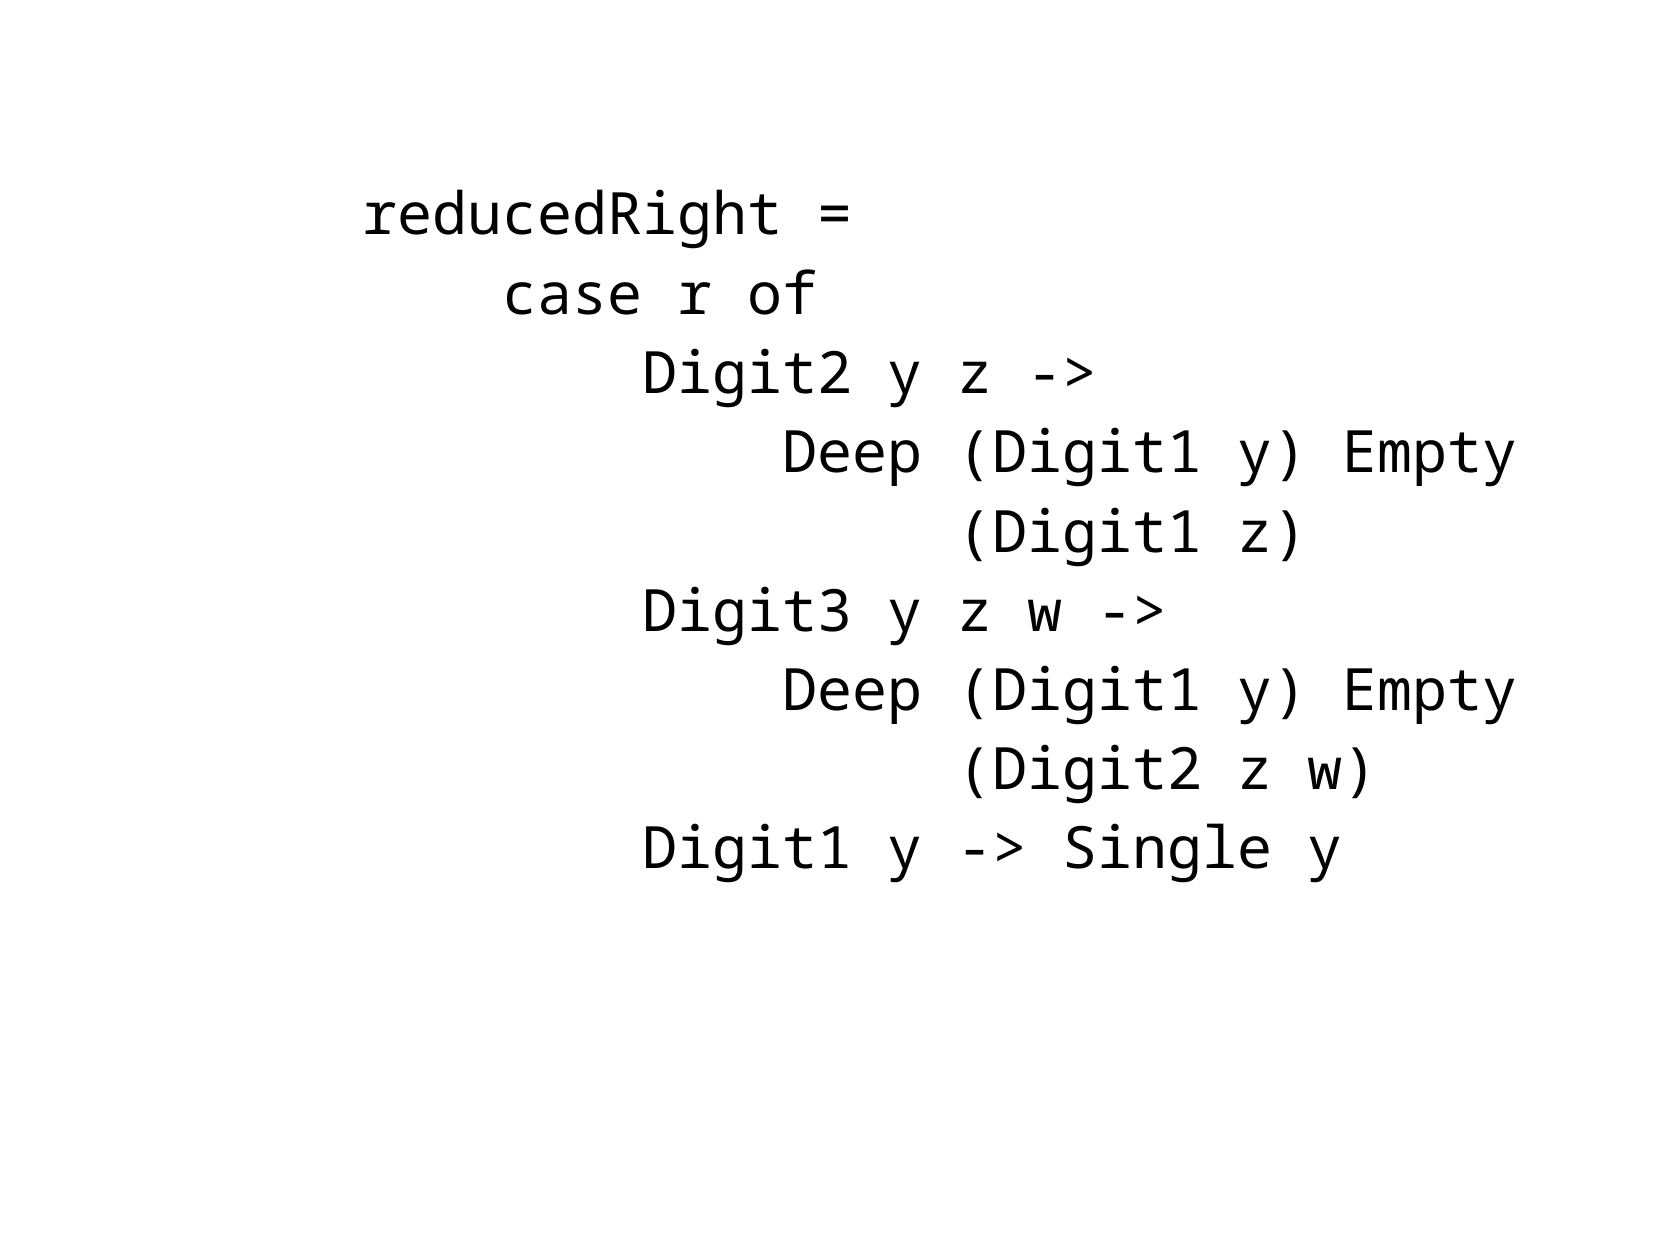

# reducedRight =
 case r of
 Digit2 y z ->
 Deep (Digit1 y) Empty
 (Digit1 z)
 Digit3 y z w ->
 Deep (Digit1 y) Empty
 (Digit2 z w)
 Digit1 y -> Single y